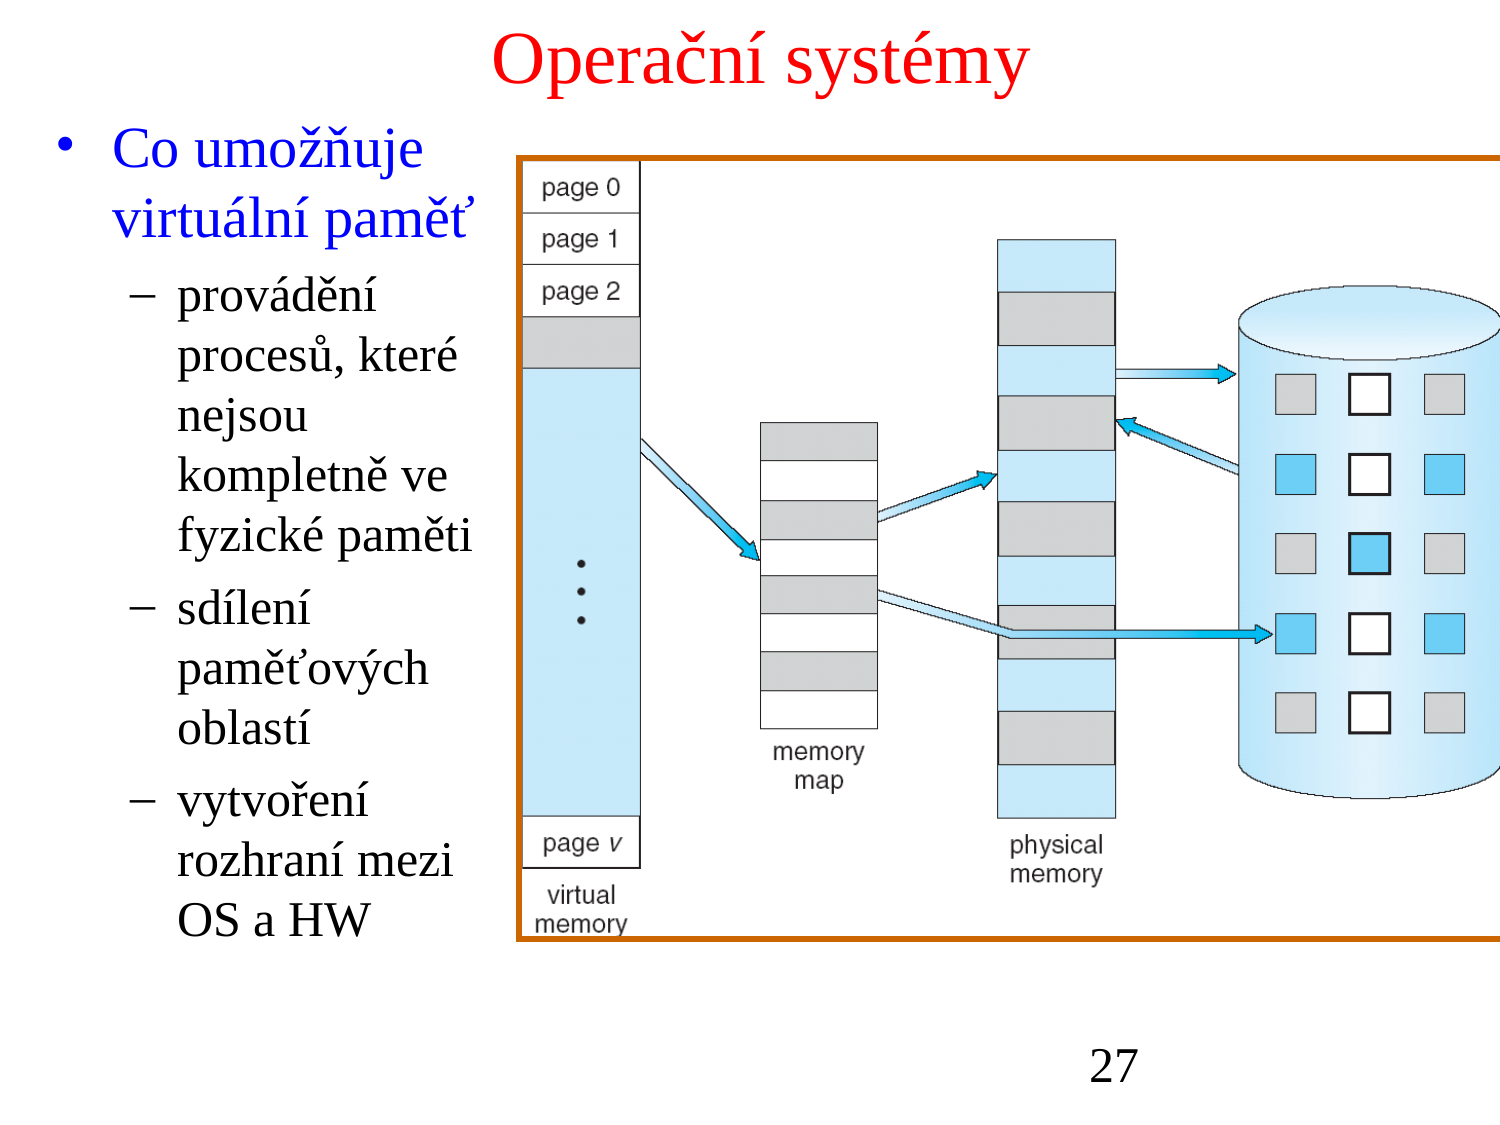

# Operační systémy
Co umožňuje virtuální paměť
provádění procesů, které nejsou kompletně ve fyzické paměti
sdílení paměťových oblastí
vytvoření rozhraní mezi OS a HW
27